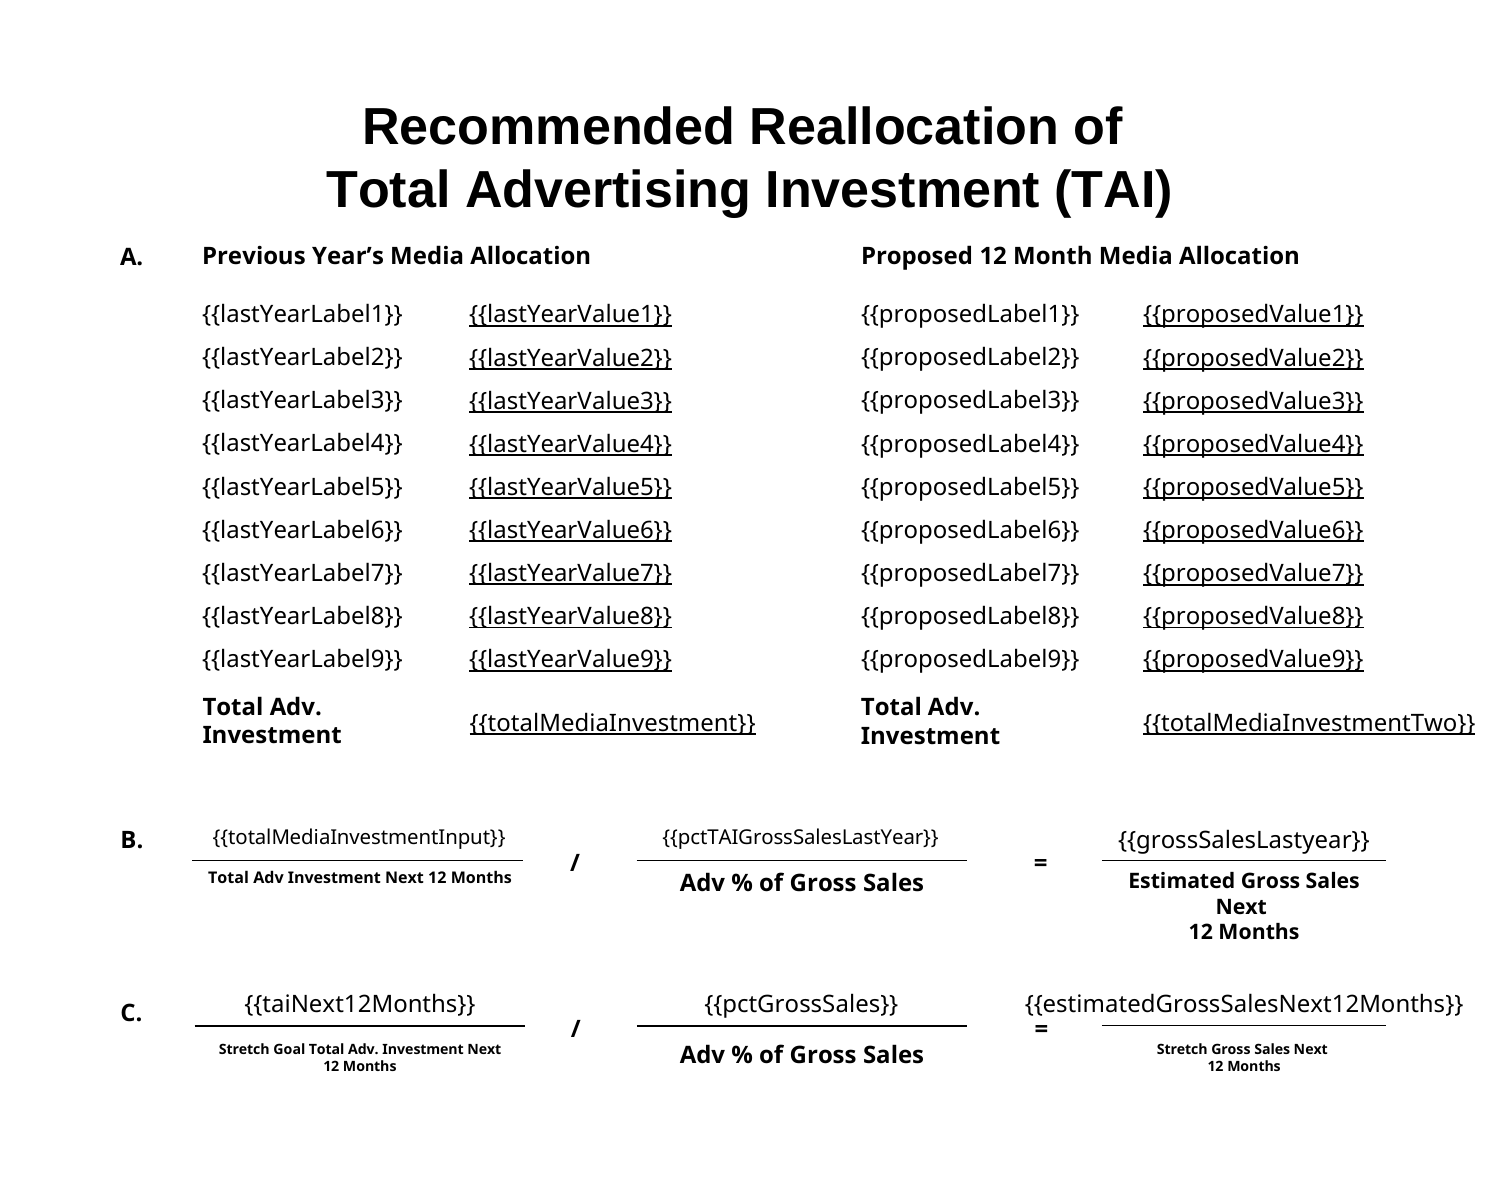

# Recommended Reallocation of
Total Advertising Investment (TAI)
Previous Year’s Media Allocation
Proposed 12 Month Media Allocation
A.
{{lastYearLabel1}}
{{lastYearLabel2}}
{{lastYearLabel3}}
{{lastYearLabel4}}
{{lastYearLabel5}}
{{lastYearLabel6}}
{{lastYearLabel7}}
{{lastYearLabel8}}
{{lastYearLabel9}}
{{proposedLabel1}}
{{proposedLabel2}}
{{proposedLabel3}}
{{proposedLabel4}}
{{proposedLabel5}}
{{proposedLabel6}}
{{proposedLabel7}}
{{proposedLabel8}}
{{proposedLabel9}}
{{lastYearValue1}}
{{lastYearValue2}}
{{lastYearValue3}}
{{lastYearValue4}}
{{lastYearValue5}}
{{lastYearValue6}}
{{lastYearValue7}}
{{lastYearValue8}}
{{lastYearValue9}}
{{proposedValue1}}
{{proposedValue2}}
{{proposedValue3}}
{{proposedValue4}}
{{proposedValue5}}
{{proposedValue6}}
{{proposedValue7}}
{{proposedValue8}}
{{proposedValue9}}
Total Adv. Investment
Total Adv. Investment
{{totalMediaInvestmentTwo}}
{{totalMediaInvestment}}
B.
{{totalMediaInvestmentInput}}
{{pctTAIGrossSalesLastYear}}
{{grossSalesLastyear}}
/
=
Total Adv Investment Next 12 Months
Adv % of Gross Sales
Estimated Gross Sales Next
12 Months
{{taiNext12Months}}
{{pctGrossSales}}
{{estimatedGrossSalesNext12Months}}
C.
/
=
Adv % of Gross Sales
Stretch Goal Total Adv. Investment Next 12 Months
Stretch Gross Sales Next
12 Months